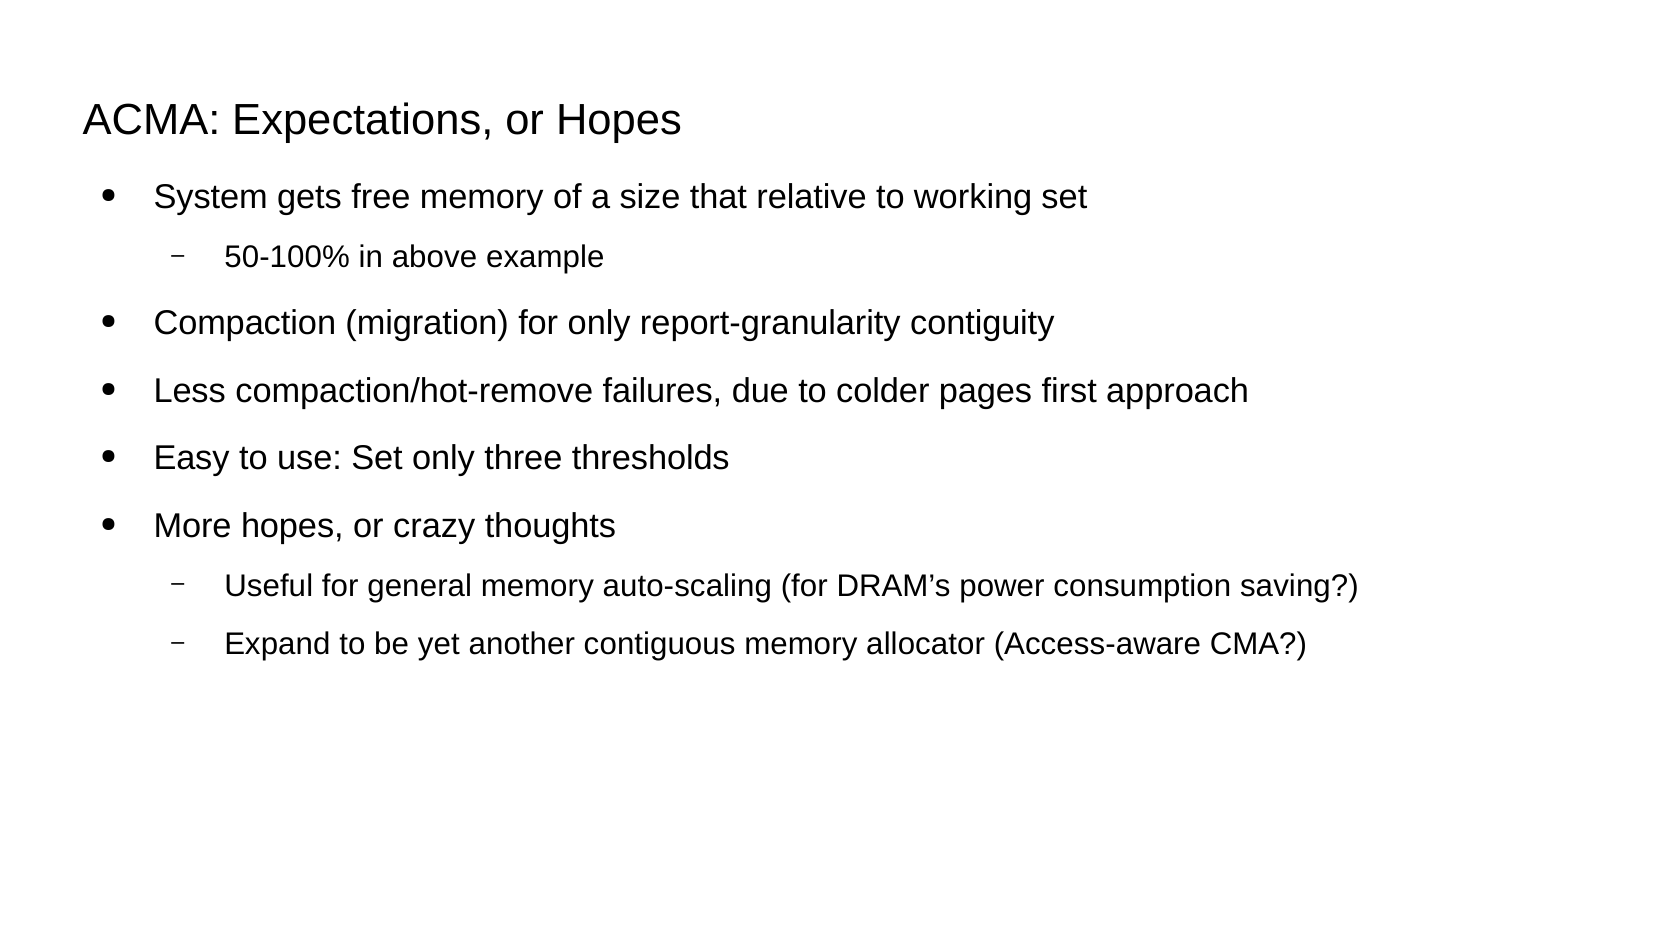

# ACMA: Expectations, or Hopes
System gets free memory of a size that relative to working set
50-100% in above example
Compaction (migration) for only report-granularity contiguity
Less compaction/hot-remove failures, due to colder pages first approach
Easy to use: Set only three thresholds
More hopes, or crazy thoughts
Useful for general memory auto-scaling (for DRAM’s power consumption saving?)
Expand to be yet another contiguous memory allocator (Access-aware CMA?)